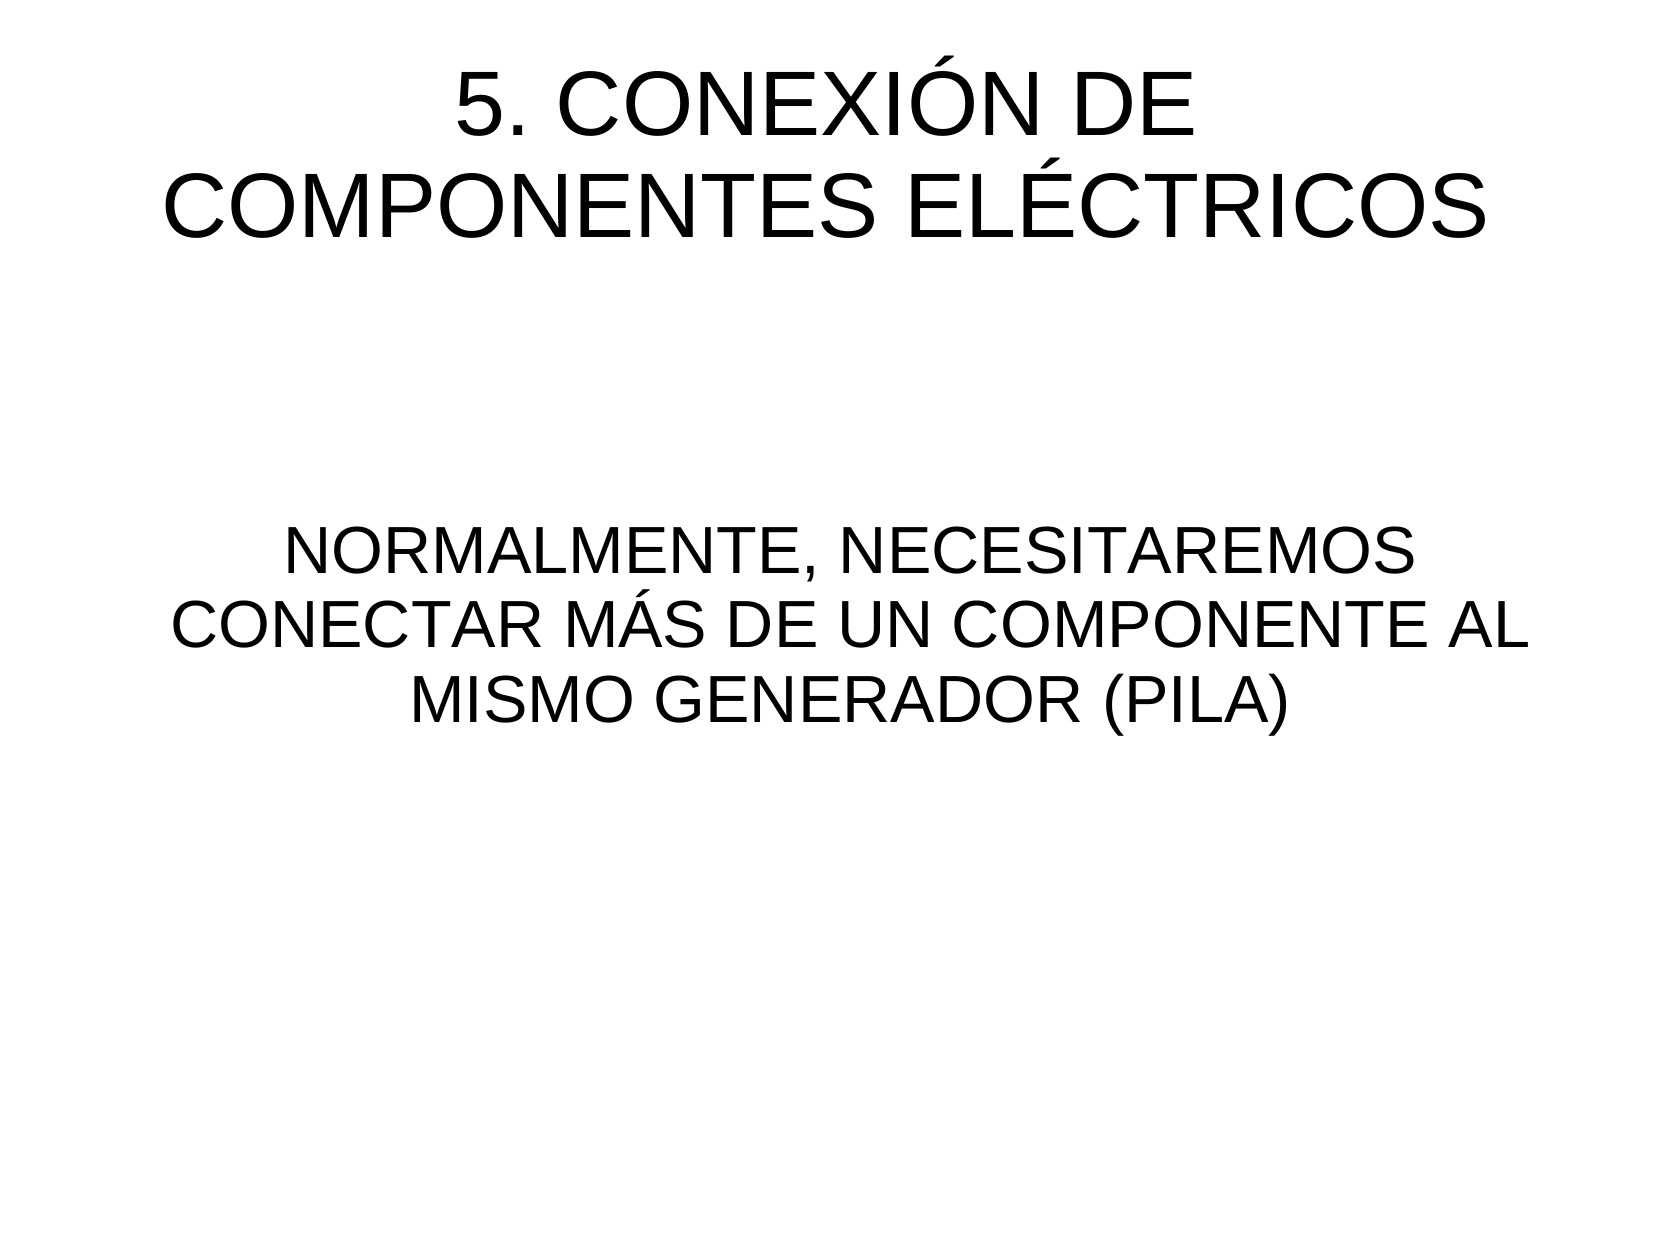

# 5. CONEXIÓN DE COMPONENTES ELÉCTRICOS
NORMALMENTE, NECESITAREMOS CONECTAR MÁS DE UN COMPONENTE AL MISMO GENERADOR (PILA)